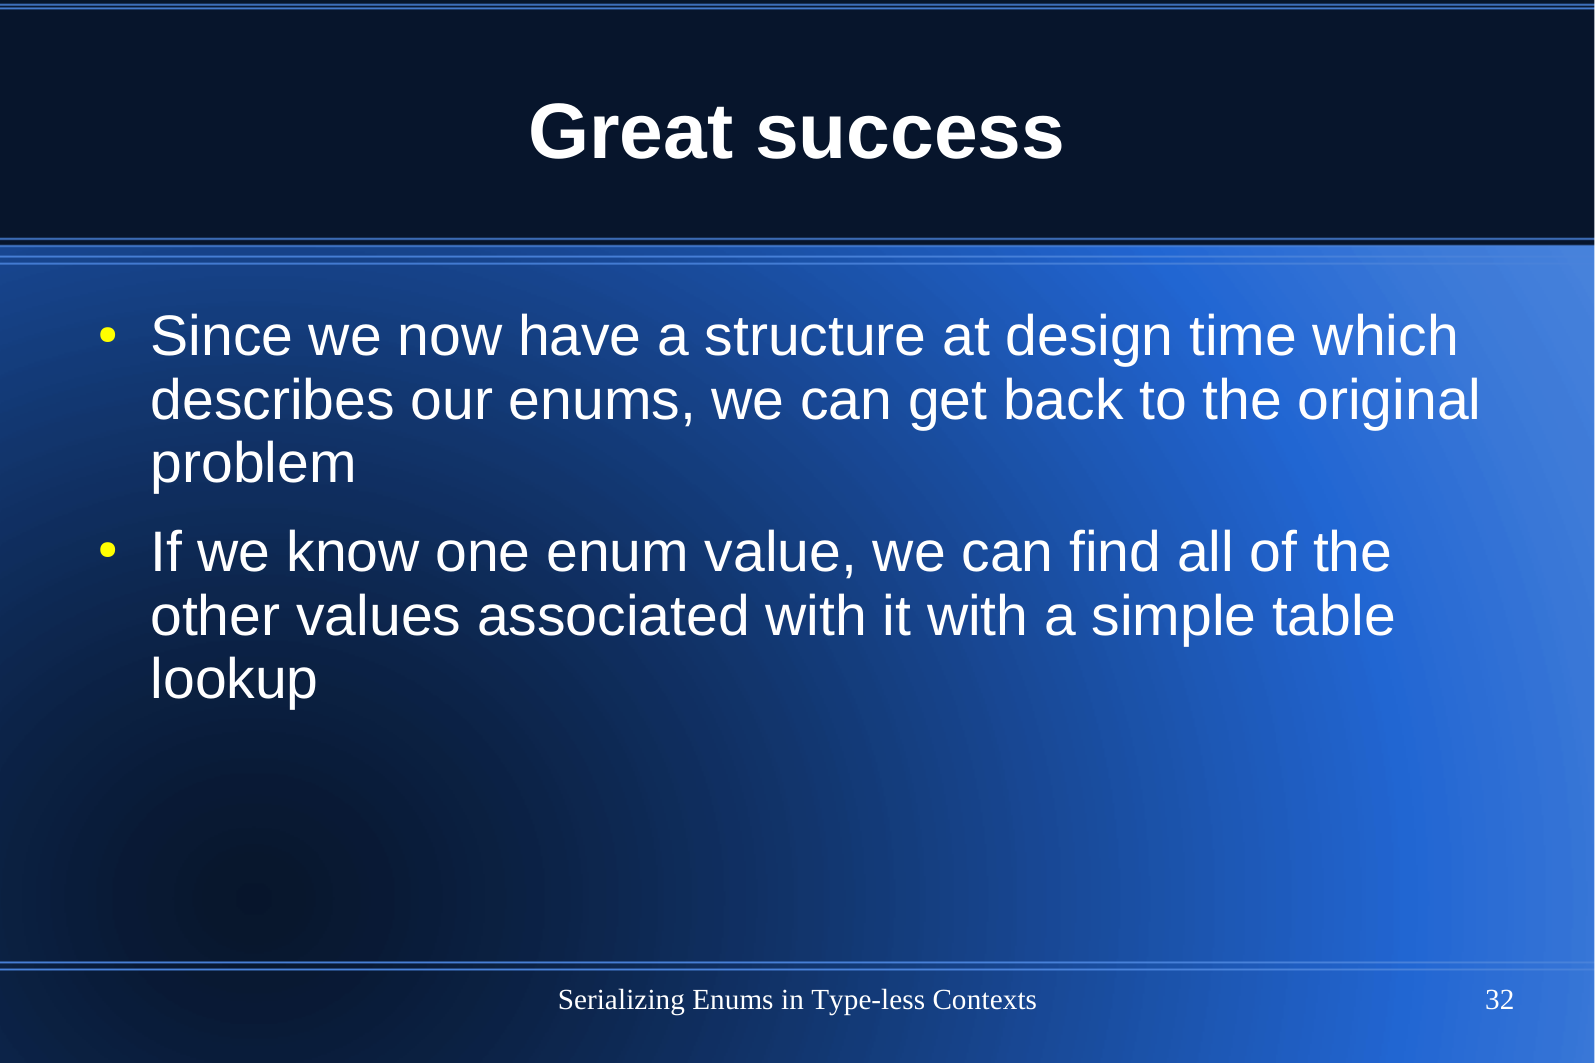

# Great success
Since we now have a structure at design time which describes our enums, we can get back to the original problem
If we know one enum value, we can find all of the other values associated with it with a simple table lookup
Serializing Enums in Type-less Contexts
32